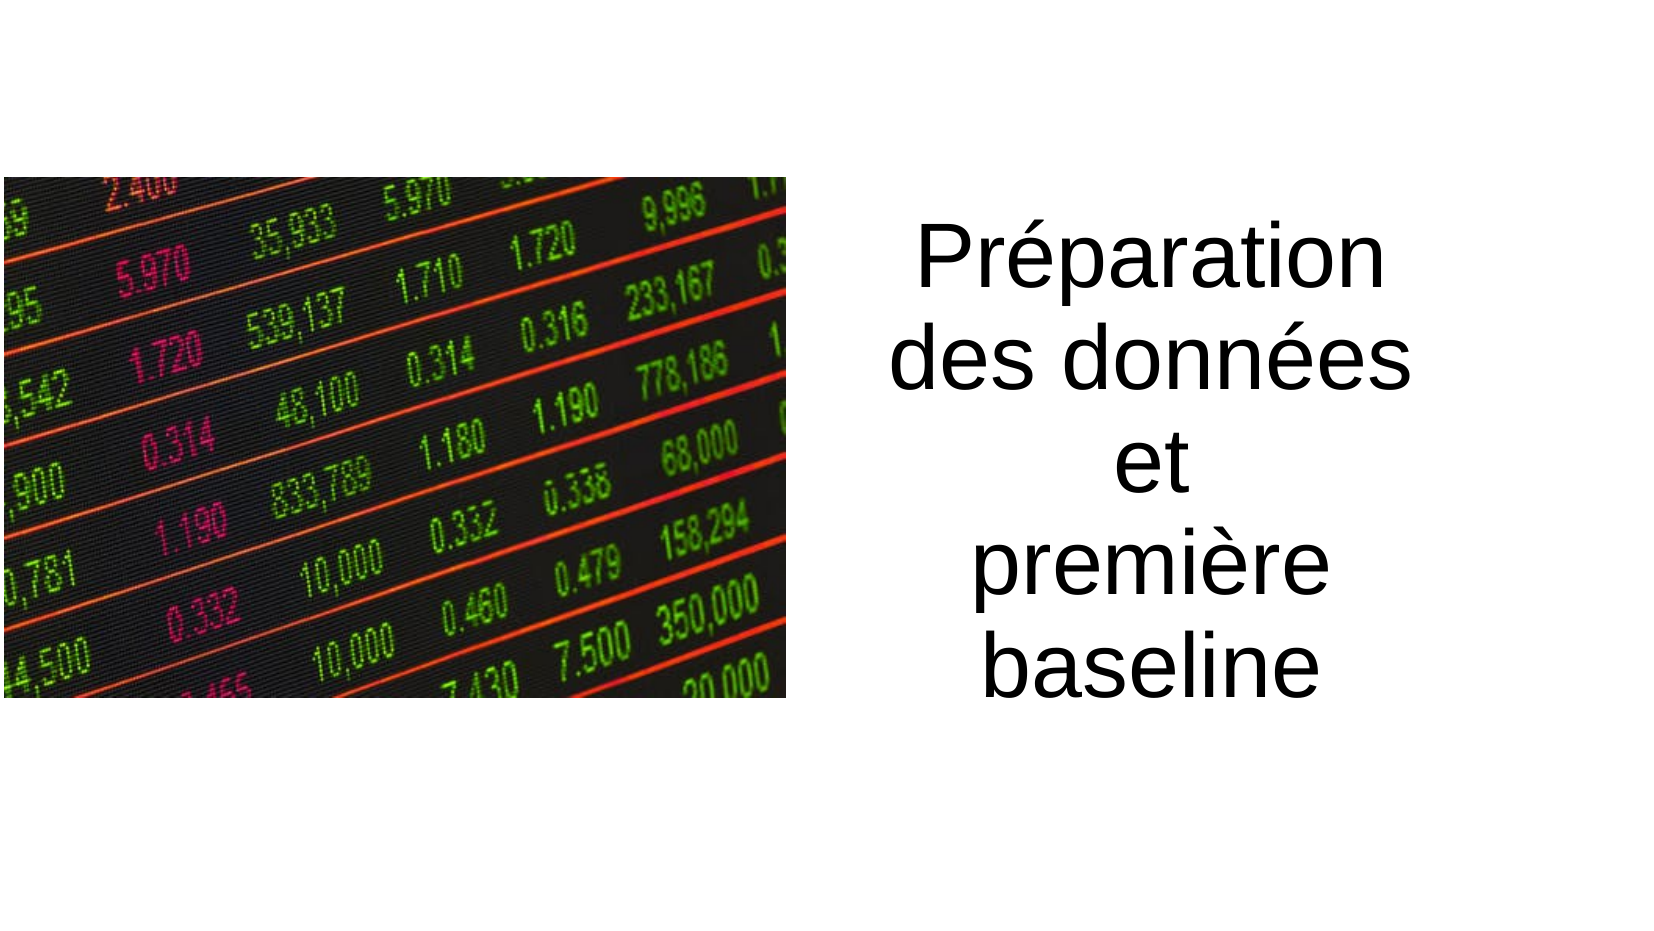

# Préparation des données et première baseline